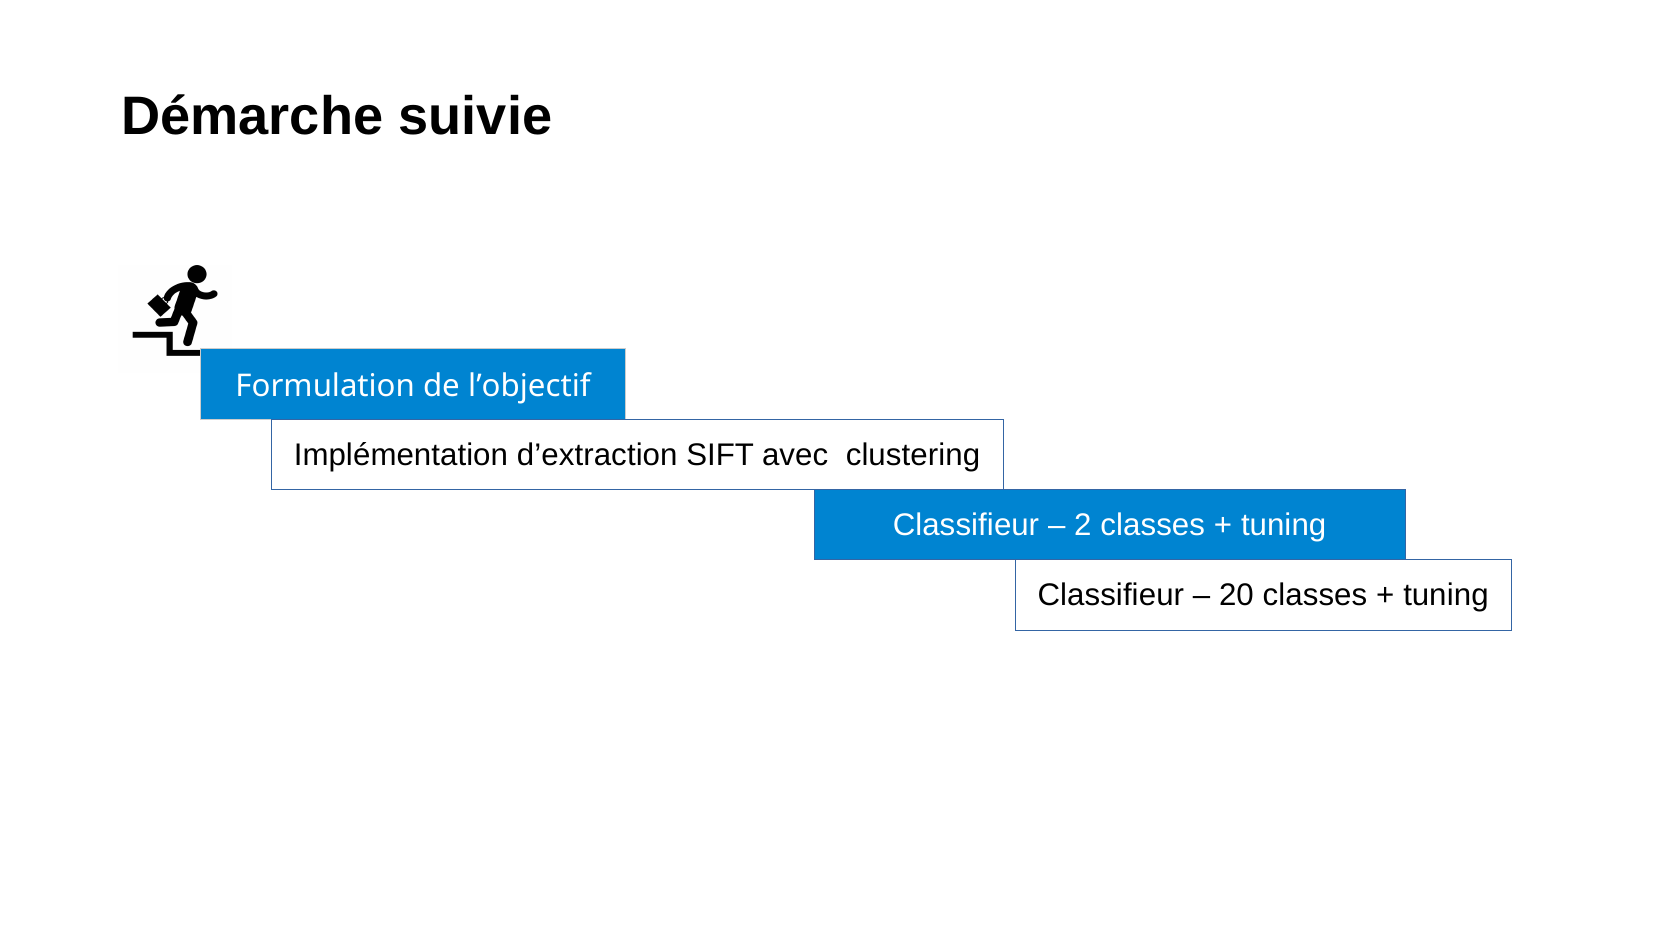

Démarche suivie
Formulation de l’objectif
Implémentation d’extraction SIFT avec clustering
Classifieur – 2 classes + tuning
Classifieur – 20 classes + tuning